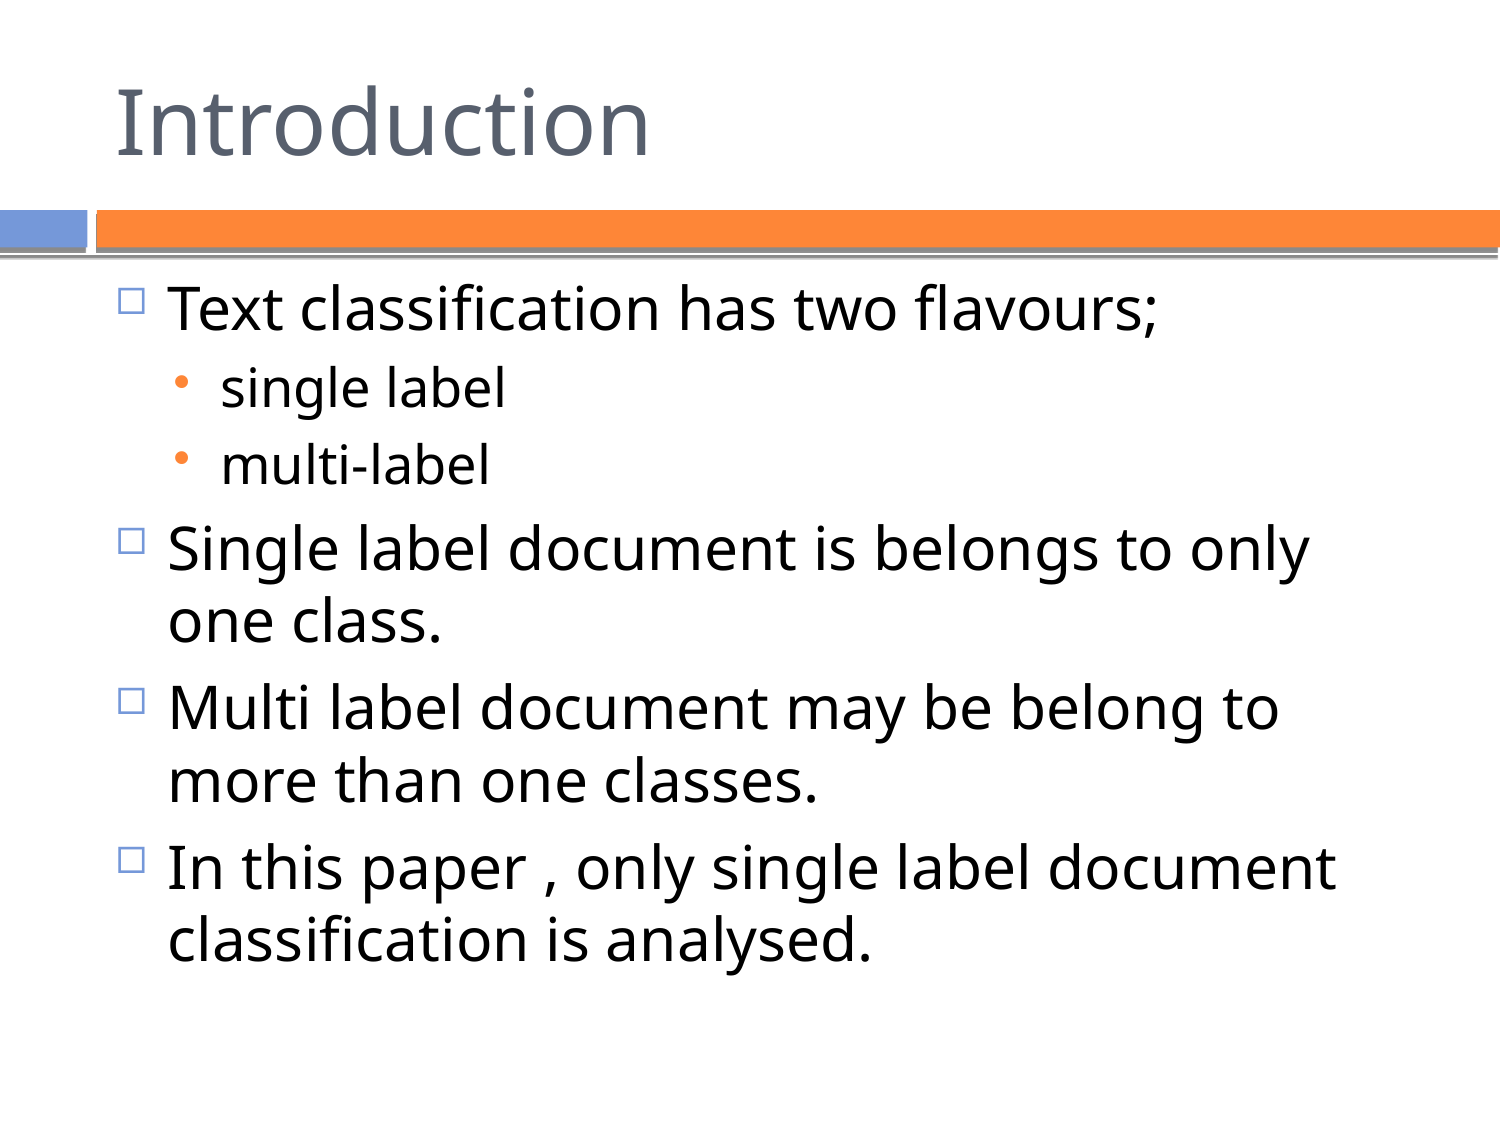

# Introduction
Text classification has two flavours;
single label
multi-label
Single label document is belongs to only one class.
Multi label document may be belong to more than one classes.
In this paper , only single label document classification is analysed.